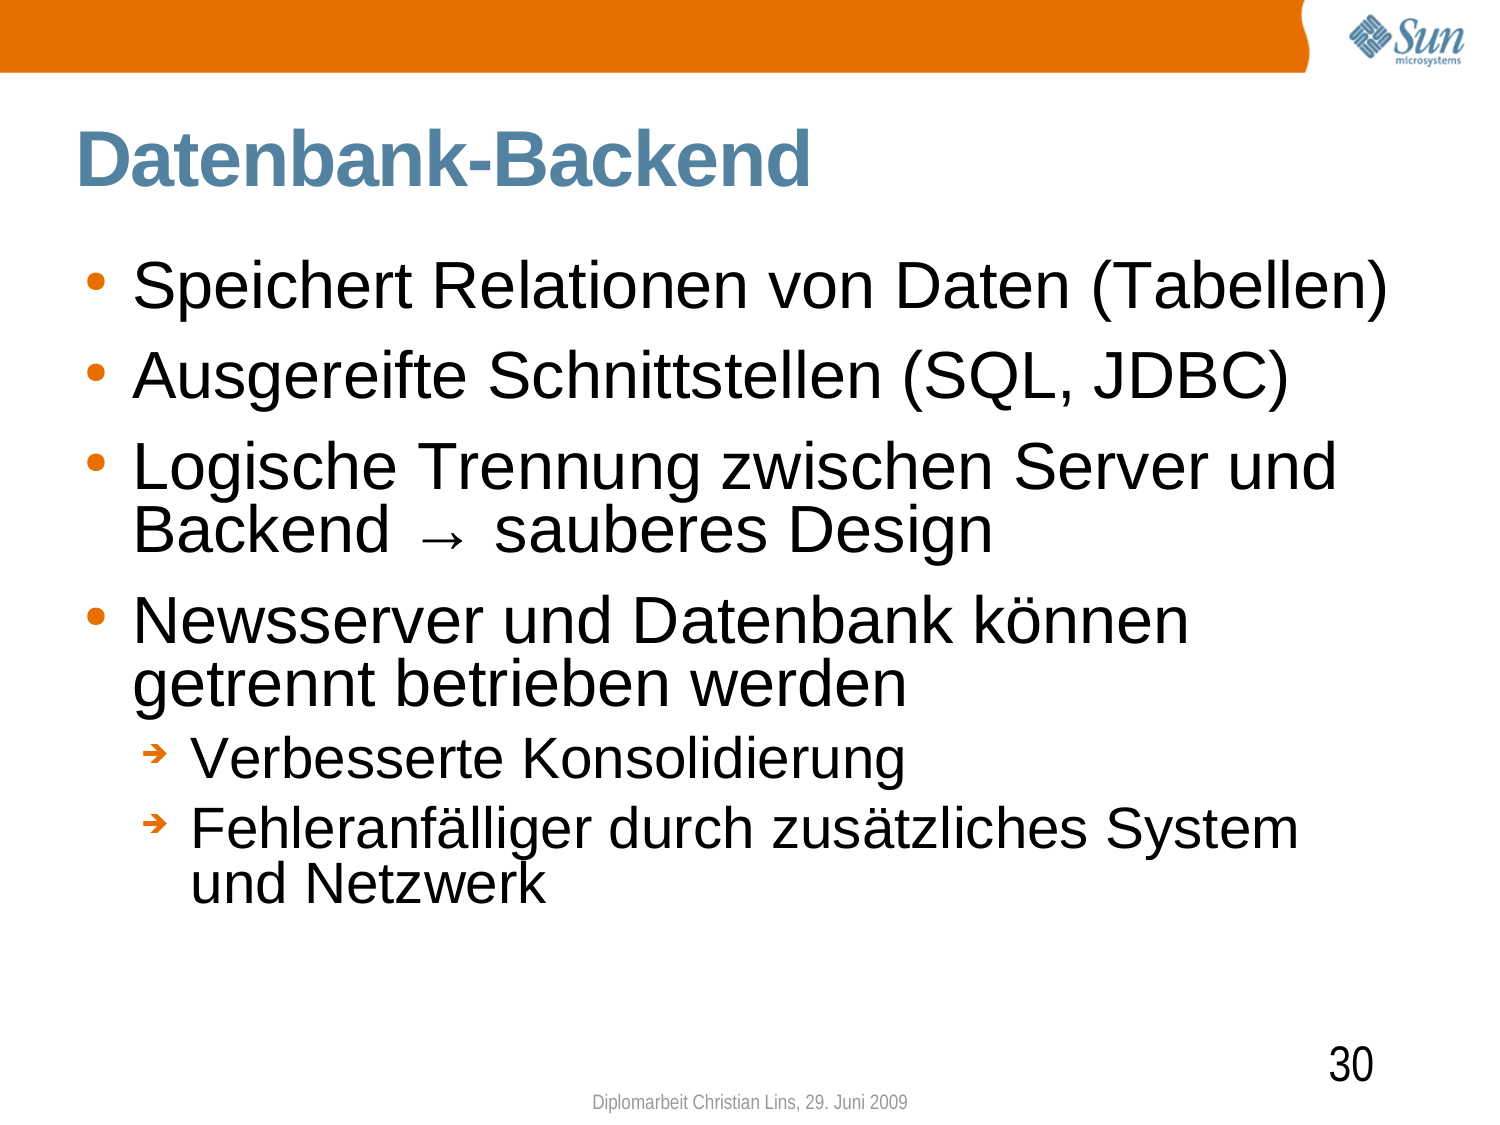

# Datenbank-Backend
Speichert Relationen von Daten (Tabellen)
Ausgereifte Schnittstellen (SQL, JDBC)
Logische Trennung zwischen Server und Backend → sauberes Design
Newsserver und Datenbank können getrennt betrieben werden
Verbesserte Konsolidierung
Fehleranfälliger durch zusätzliches System und Netzwerk